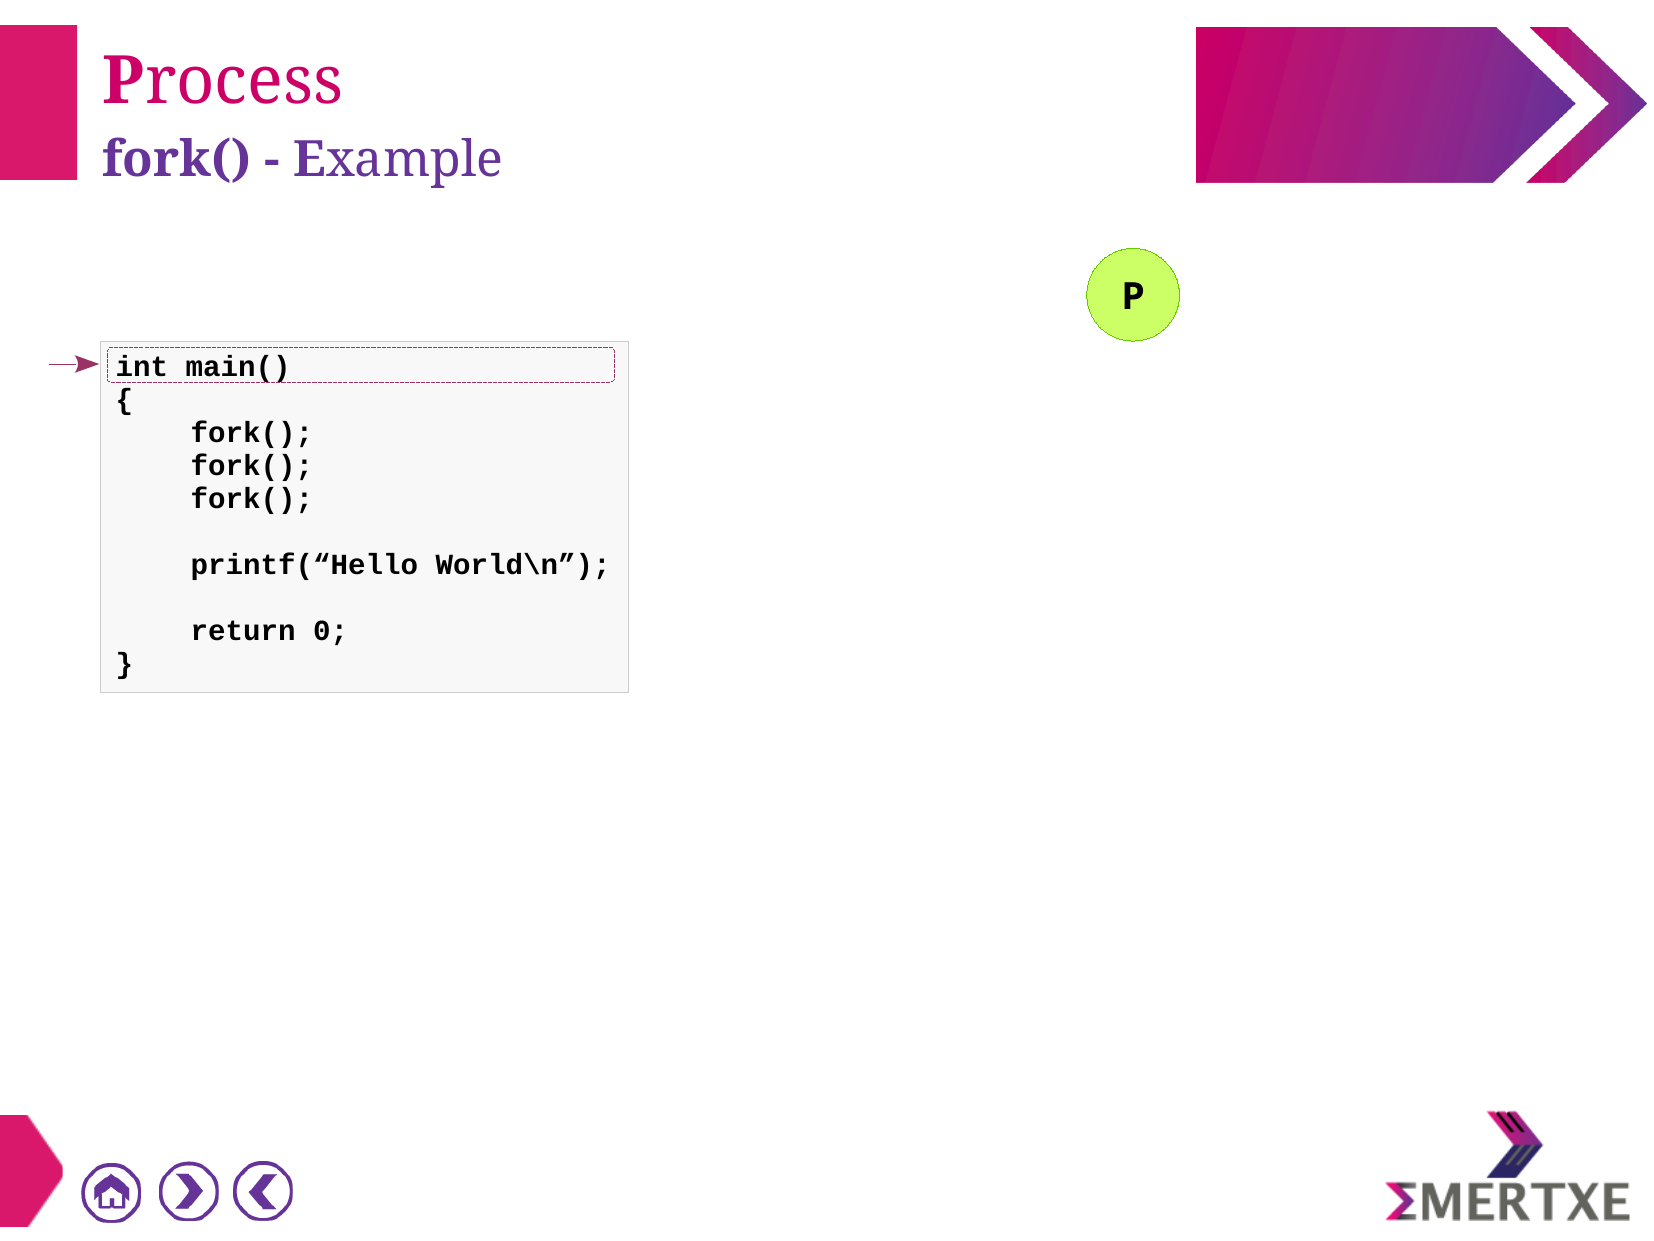

# Process fork() - Example
P
int main()
{
	fork();
	fork();
	fork();
	printf(“Hello World\n”);
	return 0;
}